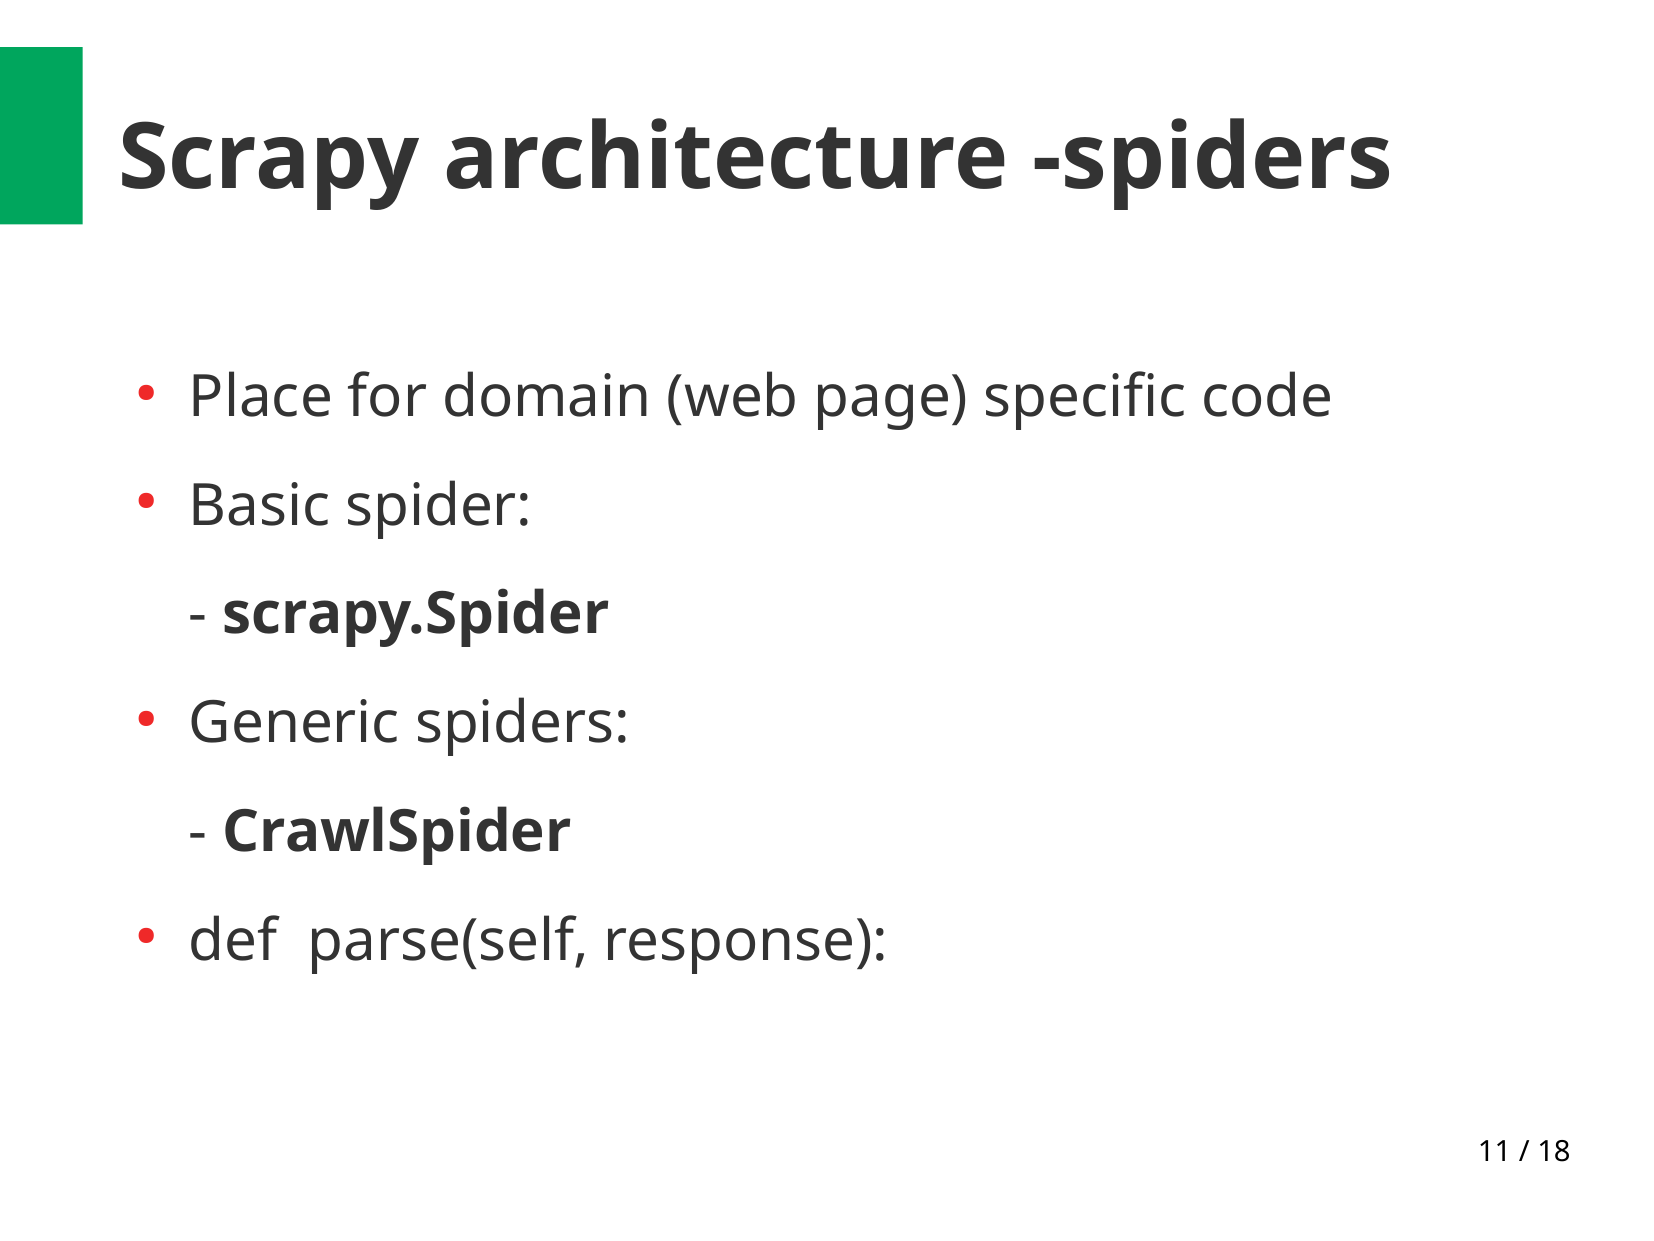

# Scrapy architecture -spiders
Place for domain (web page) specific code
Basic spider:
- scrapy.Spider
Generic spiders:
- CrawlSpider
def parse(self, response):
11